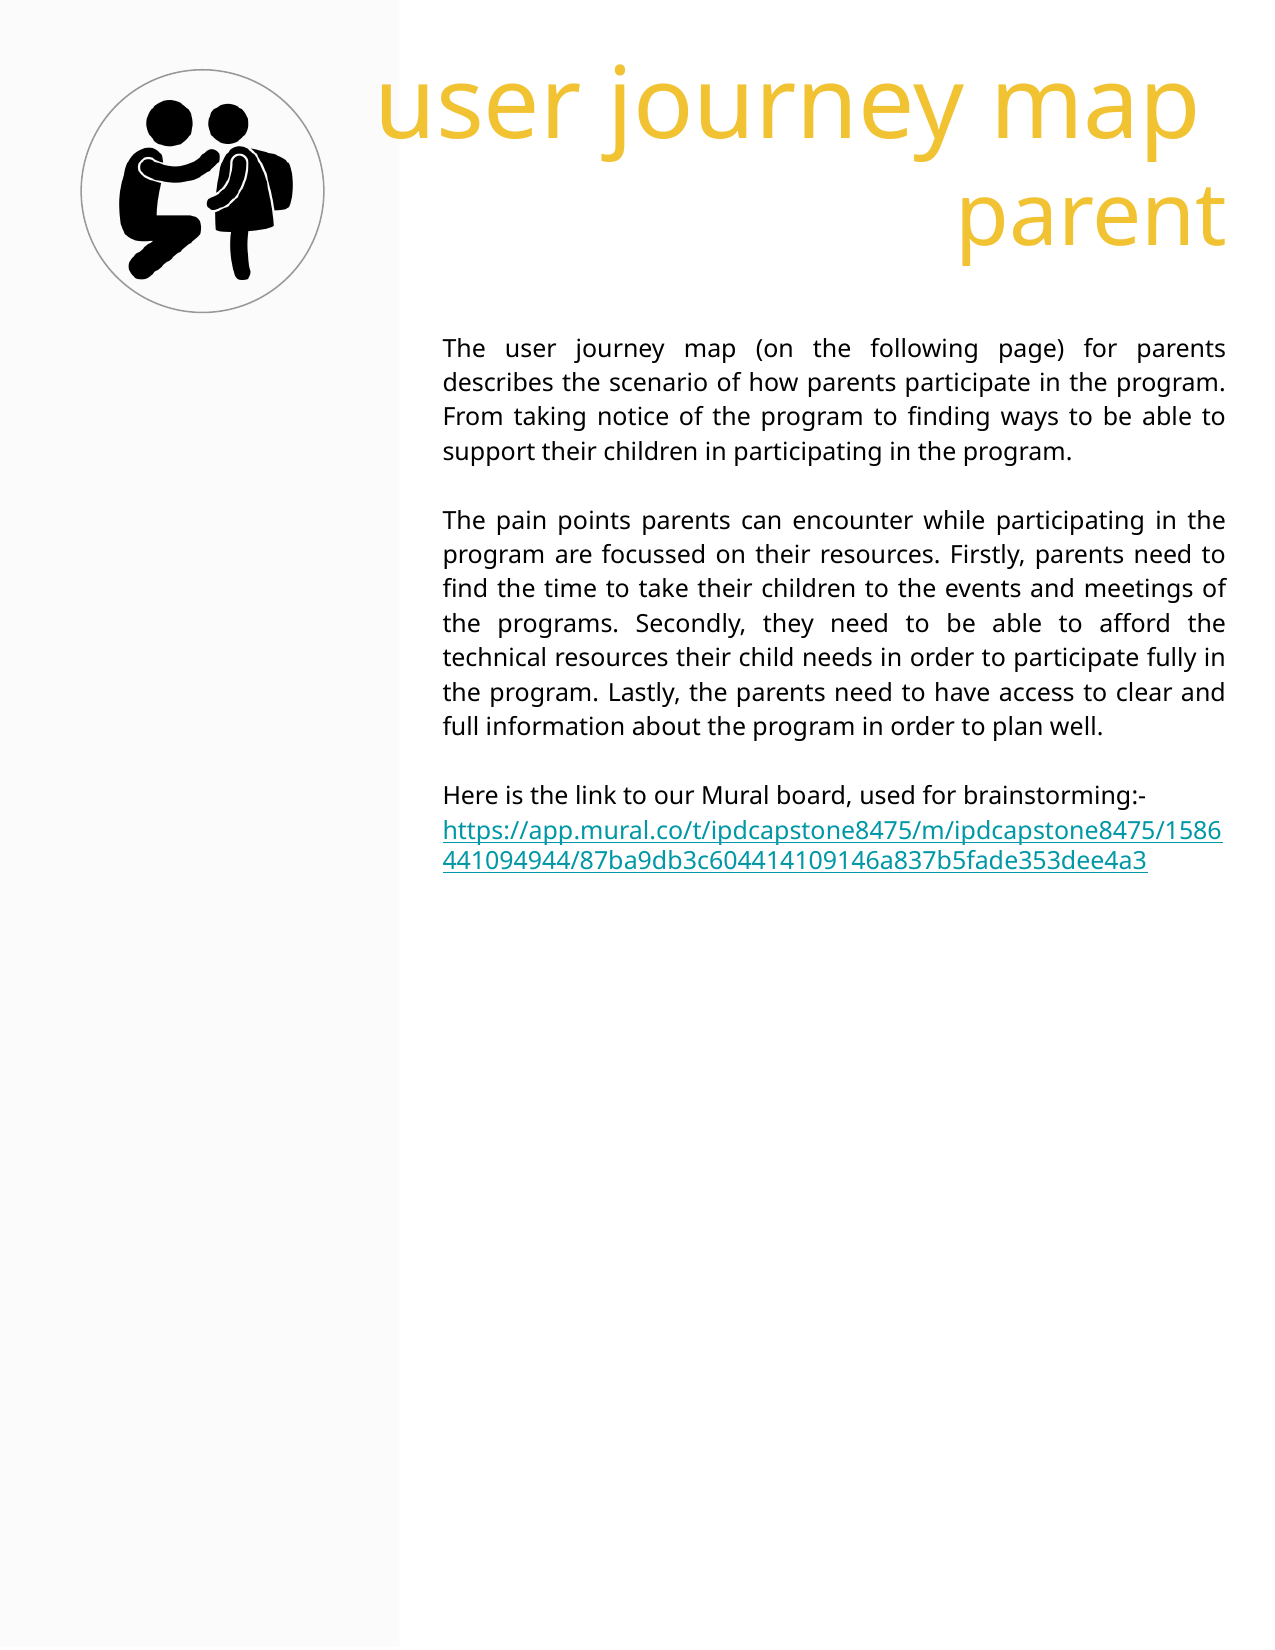

# user journey map
parent
The user journey map (on the following page) for parents describes the scenario of how parents participate in the program. From taking notice of the program to finding ways to be able to support their children in participating in the program.
The pain points parents can encounter while participating in the program are focussed on their resources. Firstly, parents need to find the time to take their children to the events and meetings of the programs. Secondly, they need to be able to afford the technical resources their child needs in order to participate fully in the program. Lastly, the parents need to have access to clear and full information about the program in order to plan well.
Here is the link to our Mural board, used for brainstorming:-
https://app.mural.co/t/ipdcapstone8475/m/ipdcapstone8475/1586441094944/87ba9db3c604414109146a837b5fade353dee4a3